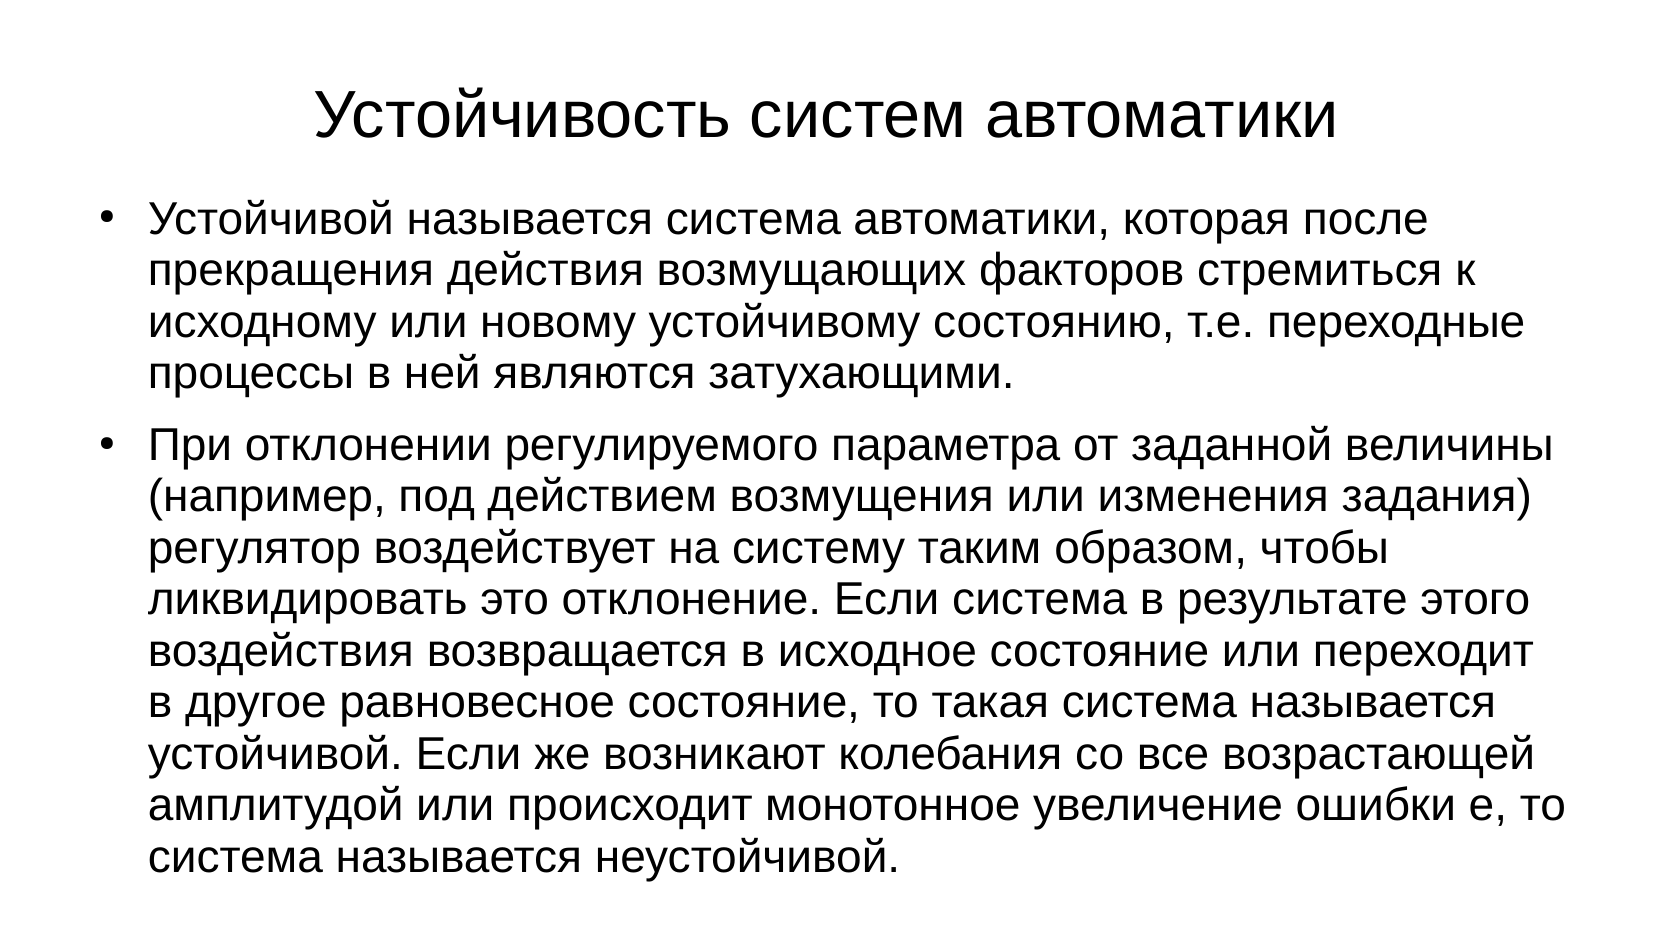

# Устойчивость систем автоматики
Устойчивой называется система автоматики, которая после прекращения действия возмущающих факторов стремиться к исходному или новому устойчивому состоянию, т.е. переходные процессы в ней являются затухающими.
При отклонении регулируемого параметра от заданной величины (например, под действием возмущения или изменения задания) регулятор воздействует на систему таким образом, чтобы ликвидировать это отклонение. Если система в результате этого воздействия возвращается в исходное состояние или переходит в другое равновесное состояние, то такая система называется устойчивой. Если же возникают колебания со все возрастающей амплитудой или происходит монотонное увеличение ошибки е, то система называется неустойчивой.